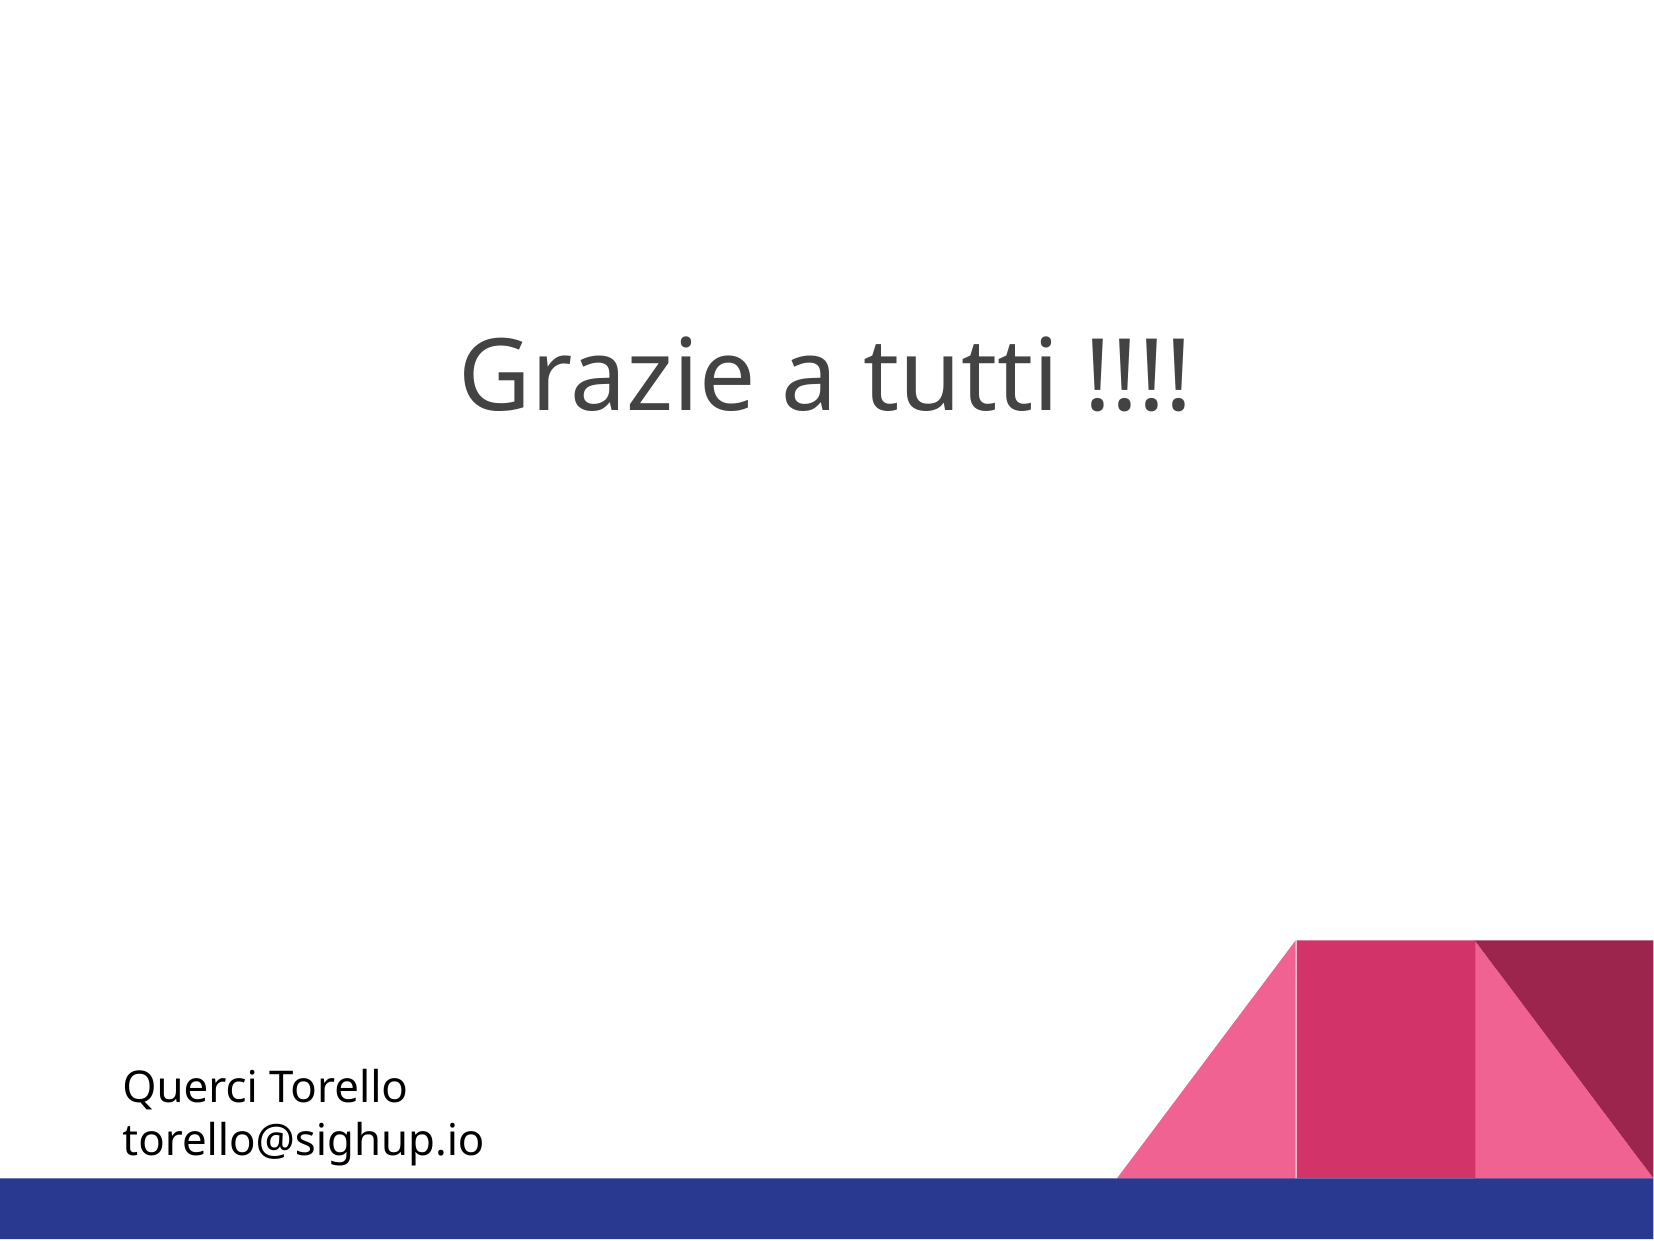

# Grazie a tutti !!!!
Querci Torello
torello@sighup.io